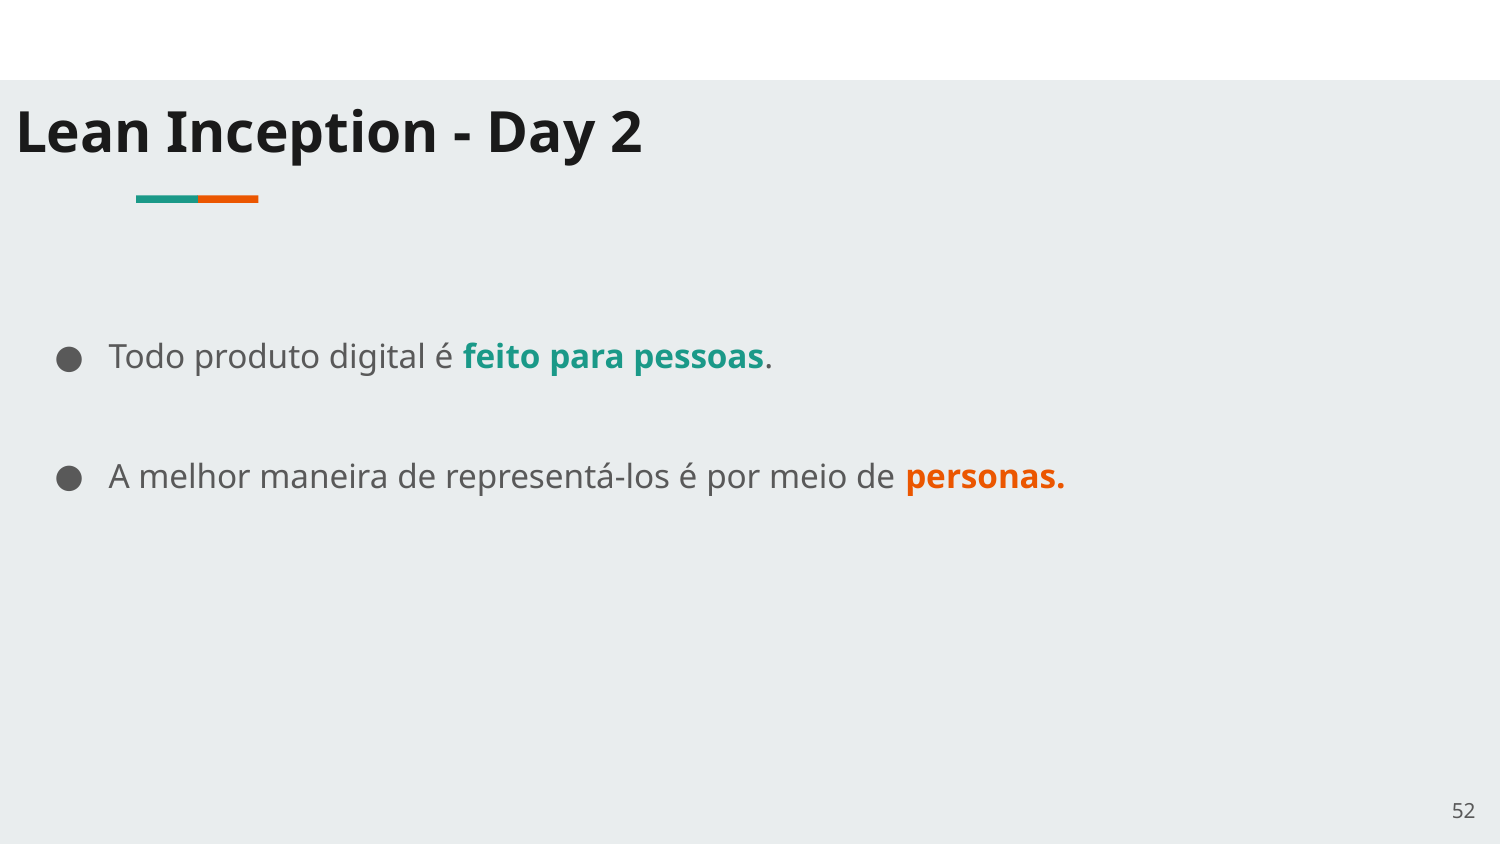

# Lean Inception - Day 2
Todo produto digital é feito para pessoas.
A melhor maneira de representá-los é por meio de personas.